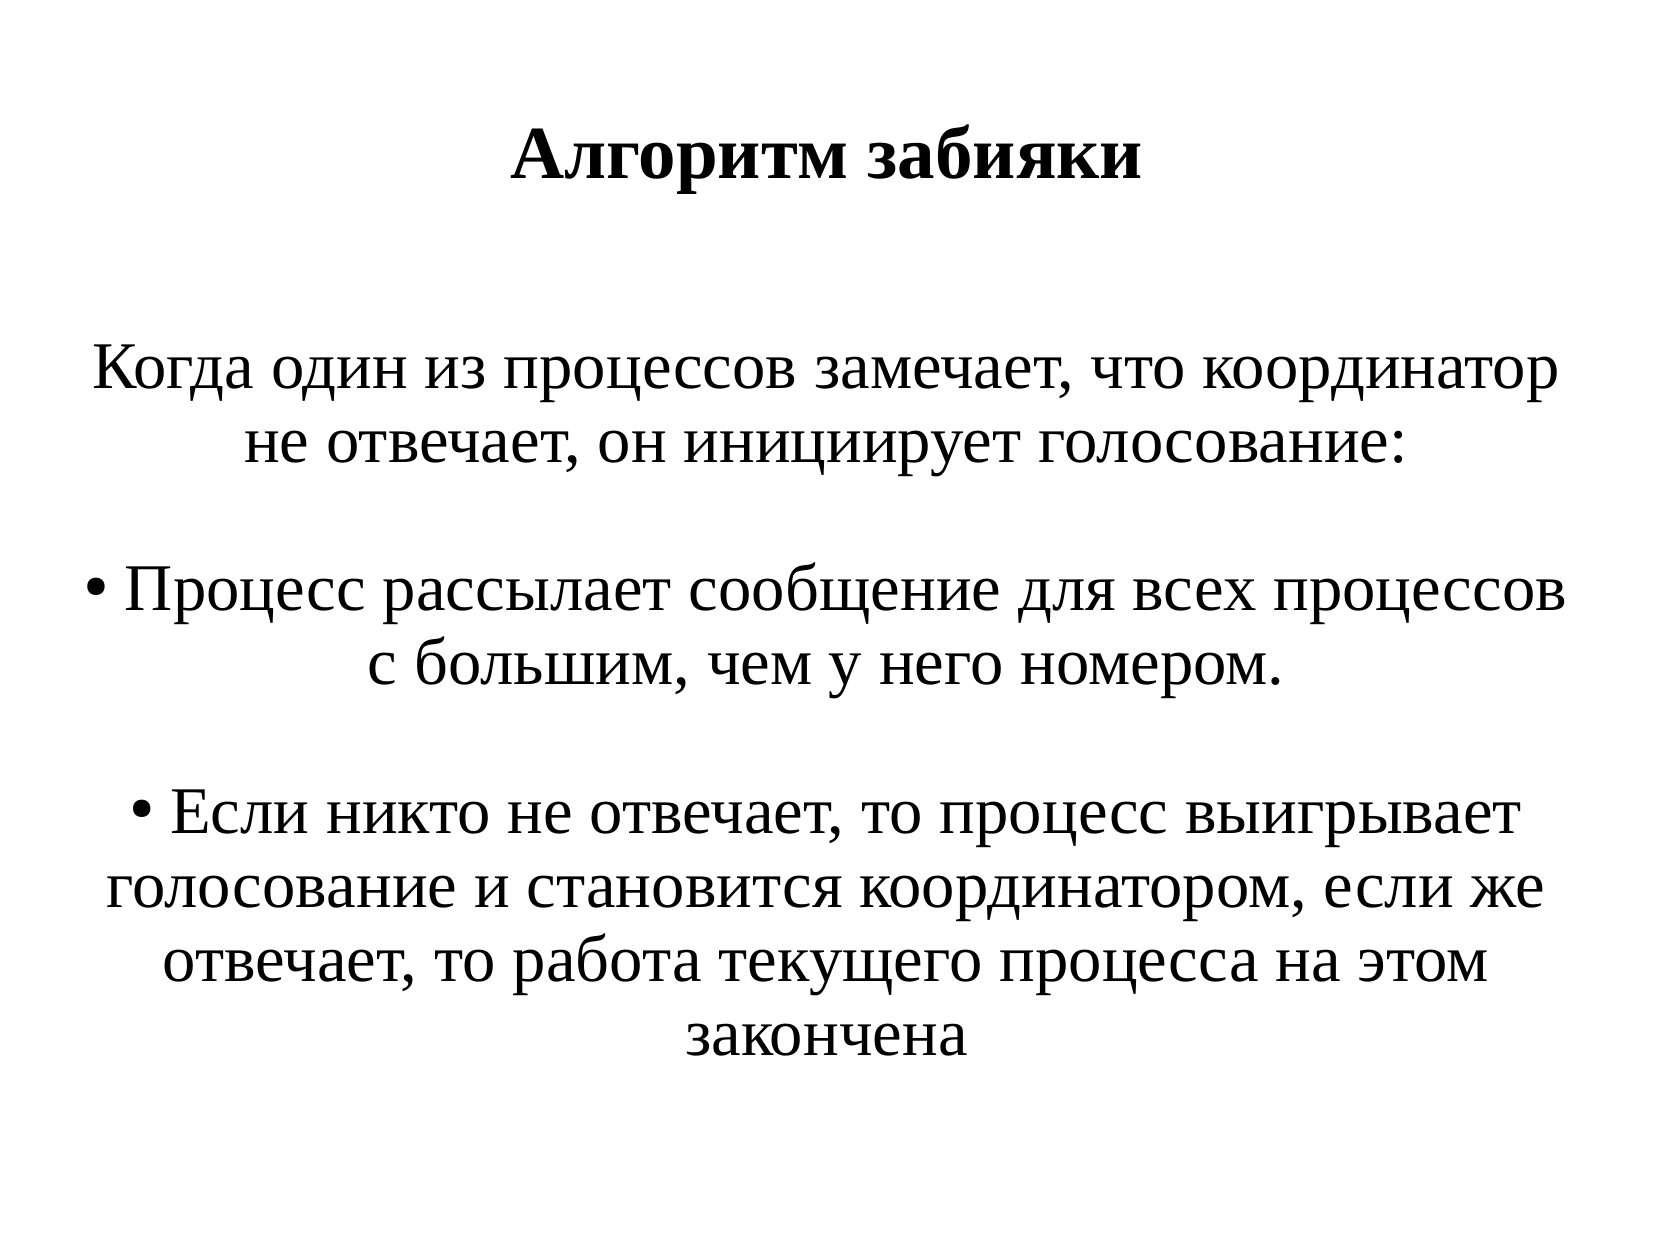

# Алгоритм забияки
Когда один из процессов замечает, что координатор не отвечает, он инициирует голосование:
 Процесс рассылает сообщение для всех процессов с большим, чем у него номером.
 Если никто не отвечает, то процесс выигрывает голосование и становится координатором, если же отвечает, то работа текущего процесса на этом закончена